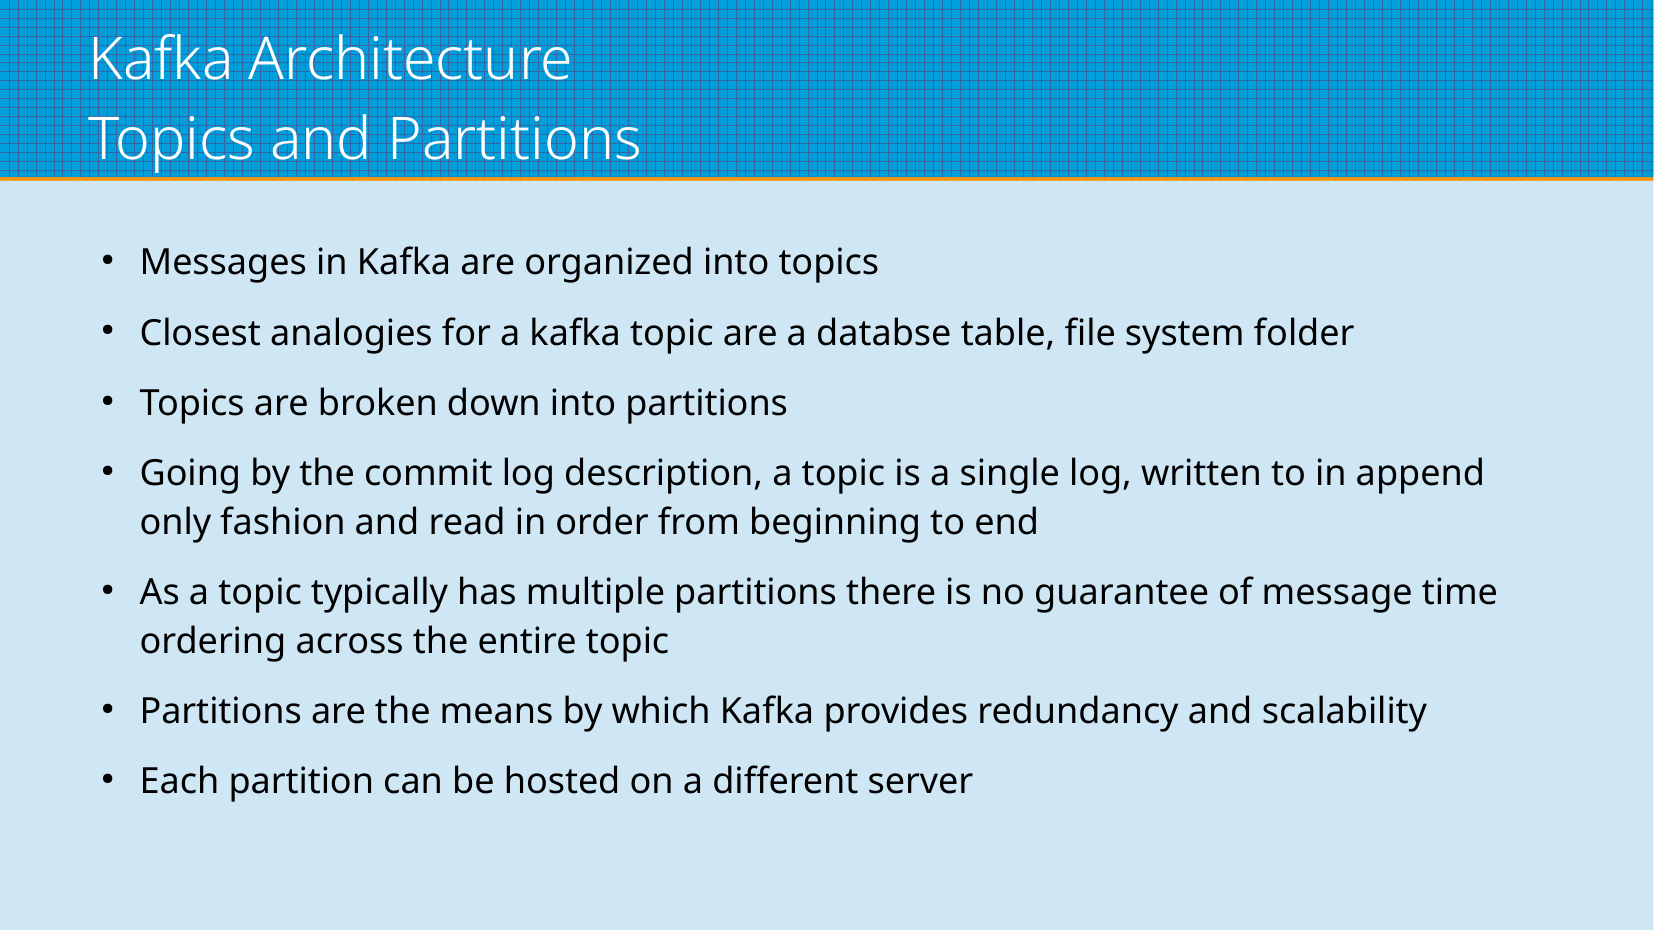

# Kafka Architecture Topics and Partitions
Messages in Kafka are organized into topics
Closest analogies for a kafka topic are a databse table, file system folder
Topics are broken down into partitions
Going by the commit log description, a topic is a single log, written to in append only fashion and read in order from beginning to end
As a topic typically has multiple partitions there is no guarantee of message time ordering across the entire topic
Partitions are the means by which Kafka provides redundancy and scalability
Each partition can be hosted on a different server